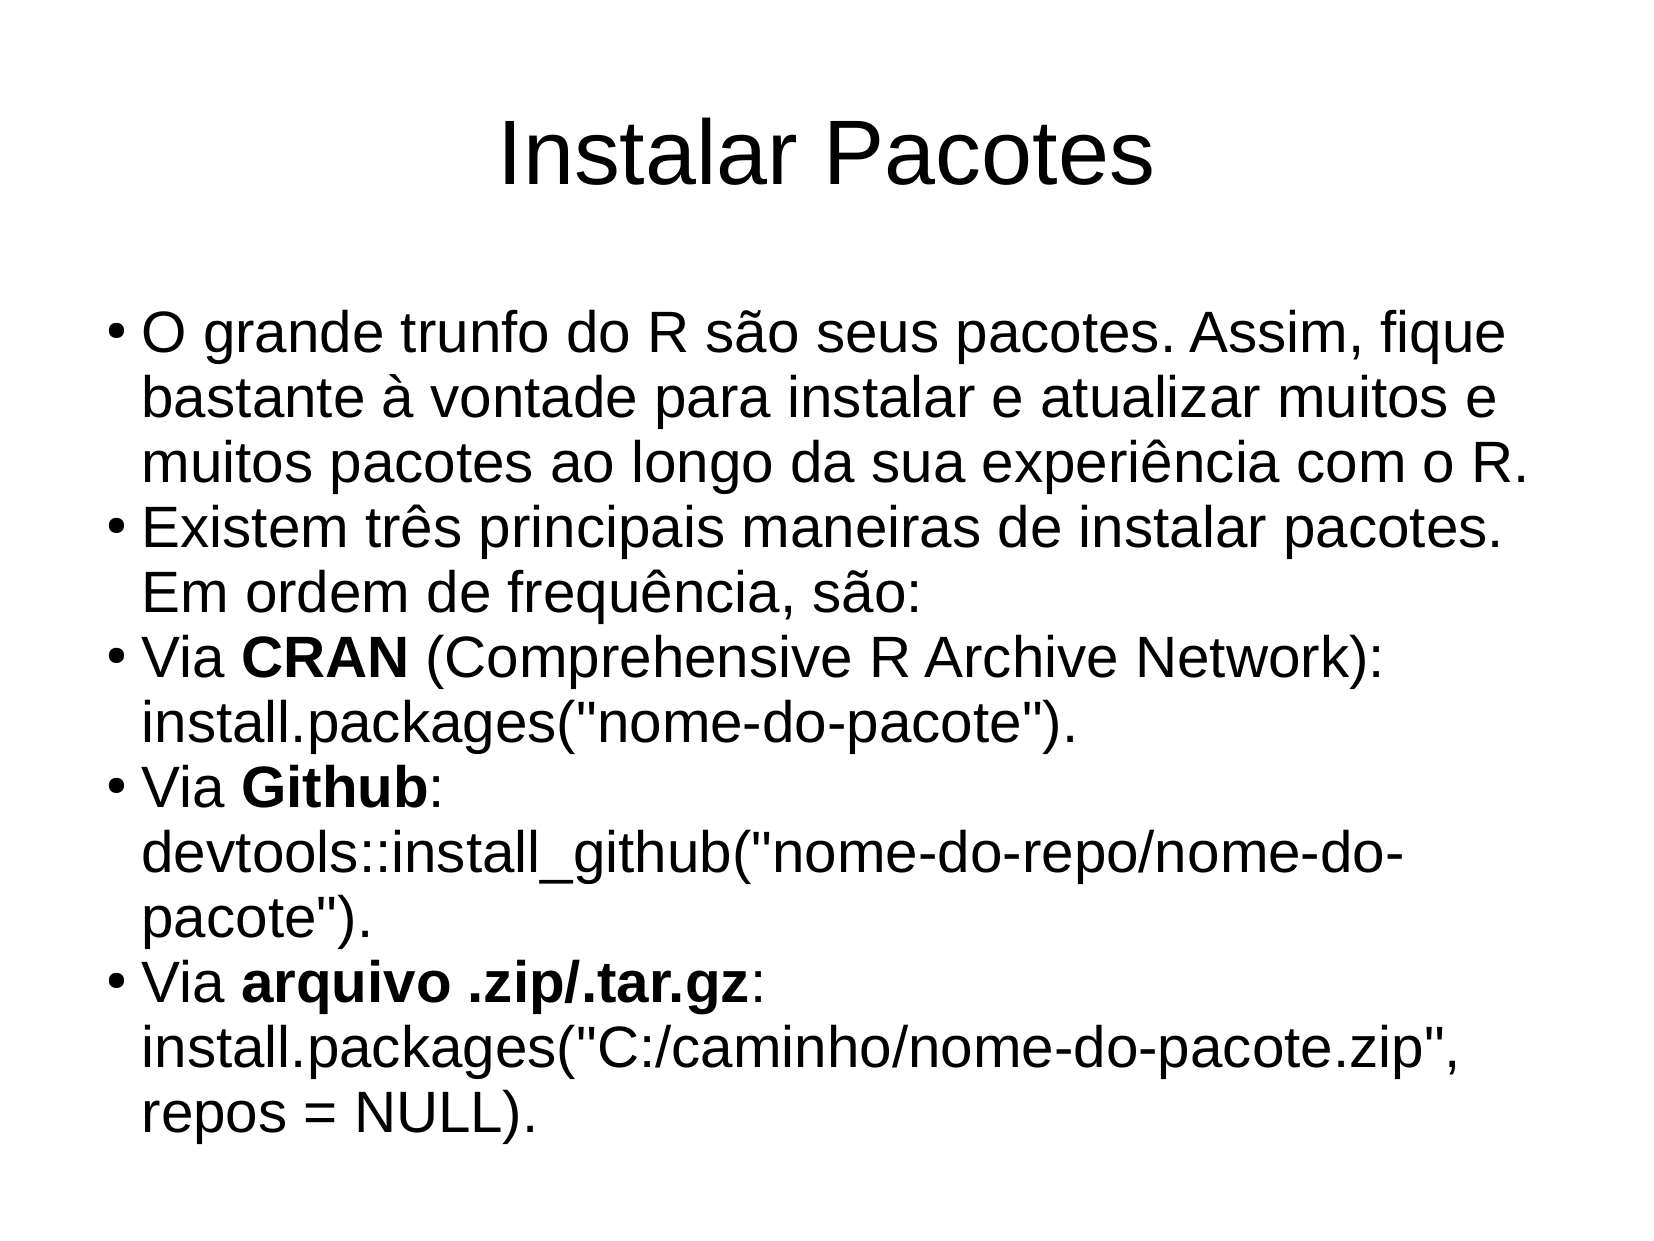

# Instalar Pacotes
O grande trunfo do R são seus pacotes. Assim, fique bastante à vontade para instalar e atualizar muitos e muitos pacotes ao longo da sua experiência com o R.
Existem três principais maneiras de instalar pacotes. Em ordem de frequência, são:
Via CRAN (Comprehensive R Archive Network): install.packages("nome-do-pacote").
Via Github: devtools::install_github("nome-do-repo/nome-do-pacote").
Via arquivo .zip/.tar.gz: install.packages("C:/caminho/nome-do-pacote.zip", repos = NULL).